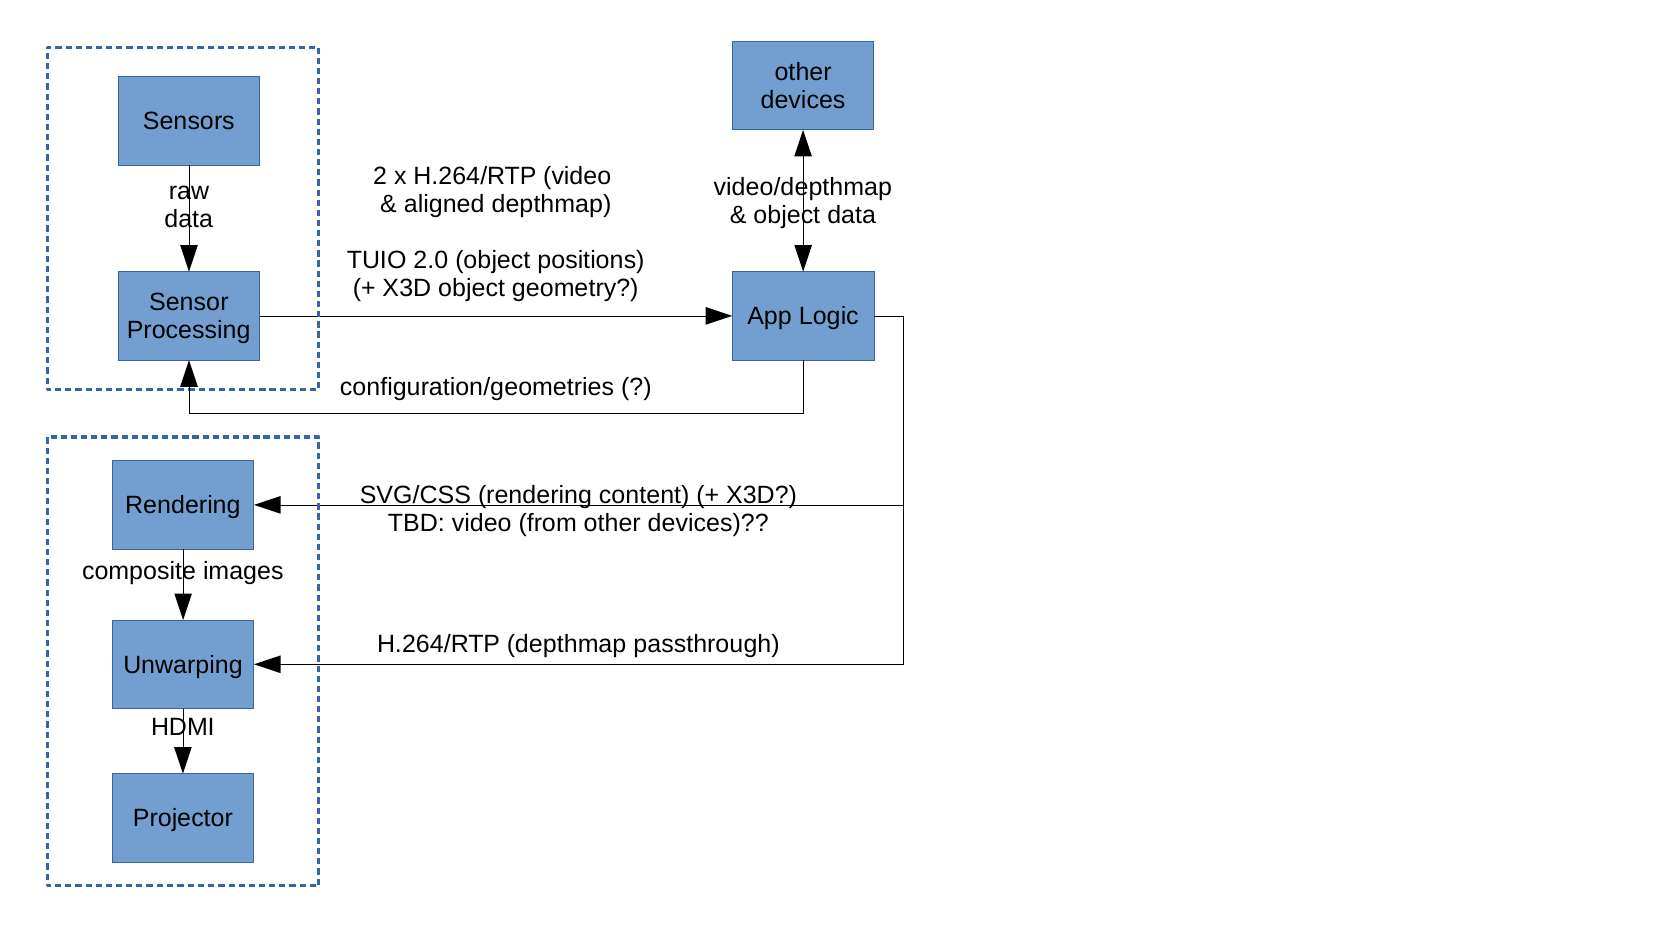

other
devices
Sensors
Sensor
Processing
App Logic
Rendering
Unwarping
Projector